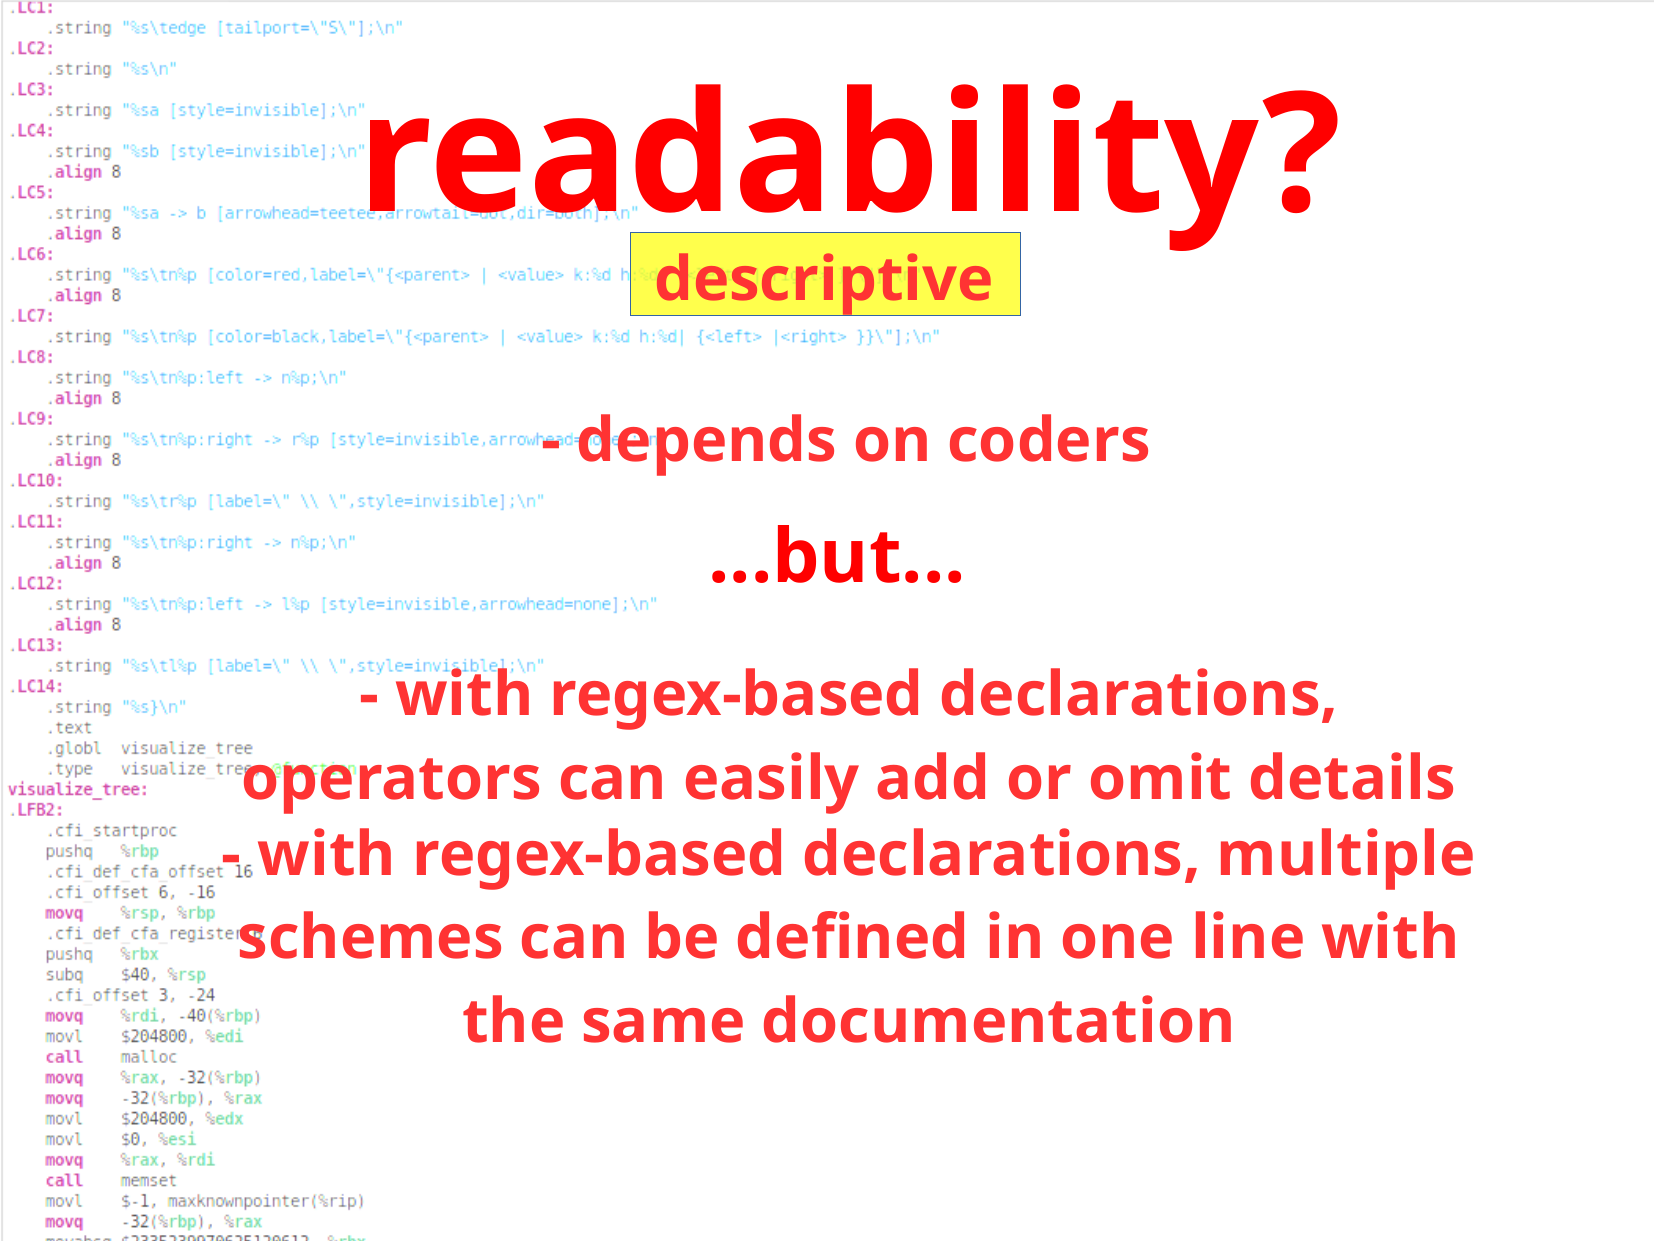

readability?
descriptive
- depends on coders
...but...
- with regex-based declarations, operators can easily add or omit details
- with regex-based declarations, multiple schemes can be defined in one line with the same documentation